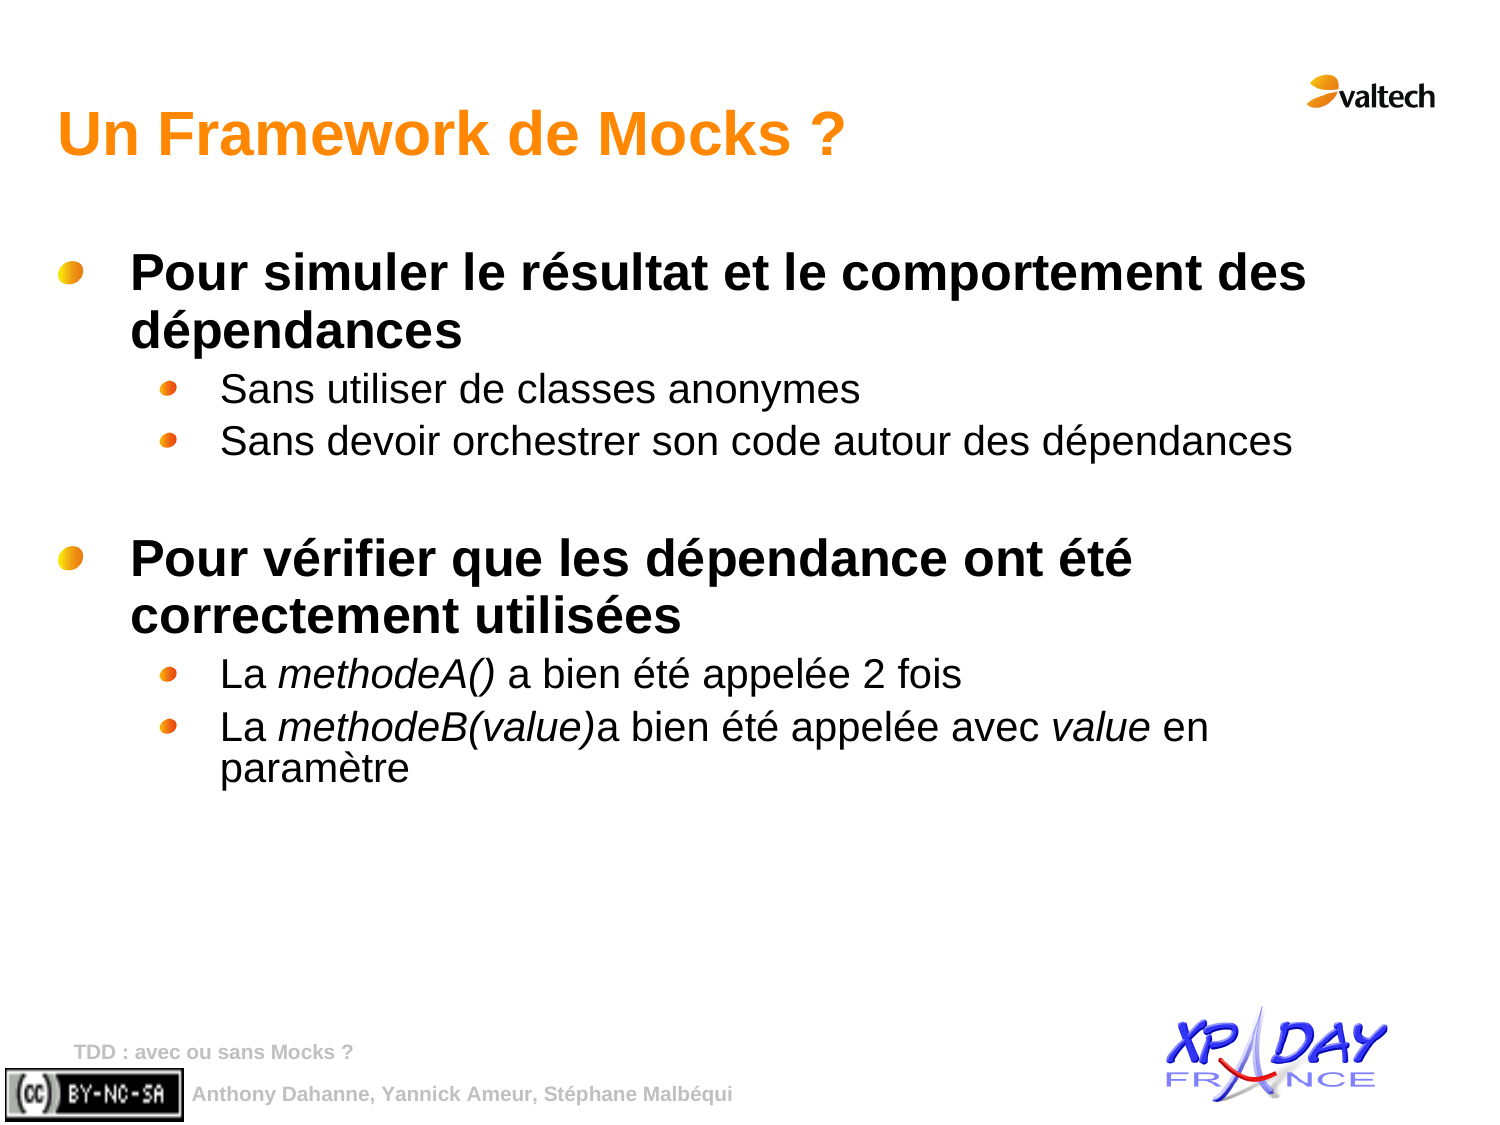

# Un Framework de Mocks ?
Pour simuler le résultat et le comportement des dépendances
Sans utiliser de classes anonymes
Sans devoir orchestrer son code autour des dépendances
Pour vérifier que les dépendance ont été correctement utilisées
La methodeA() a bien été appelée 2 fois
La methodeB(value)a bien été appelée avec value en paramètre
TDD : avec ou sans Mocks ?
8